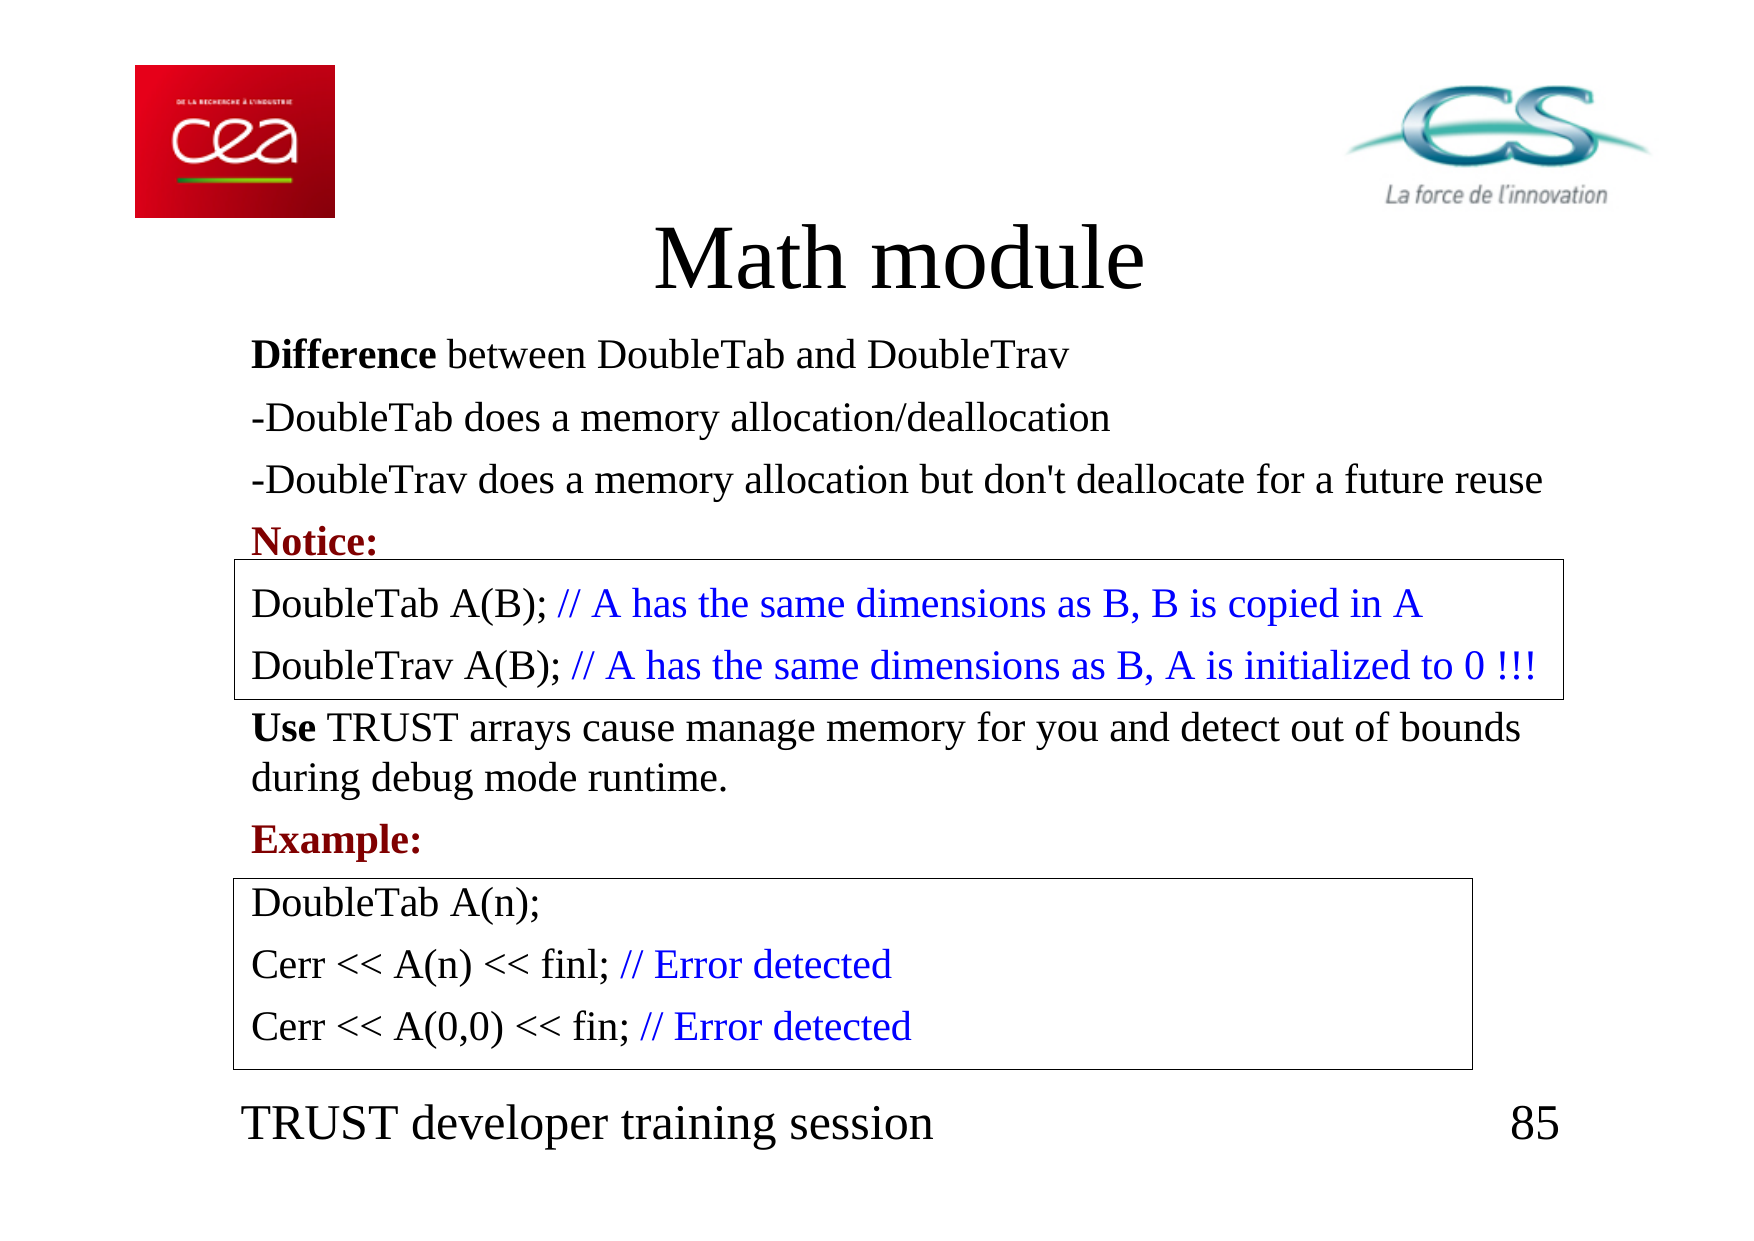

# Math module
Difference between DoubleTab and DoubleTrav
-DoubleTab does a memory allocation/deallocation
-DoubleTrav does a memory allocation but don't deallocate for a future reuse
Notice:
DoubleTab A(B); // A has the same dimensions as B, B is copied in A
DoubleTrav A(B); // A has the same dimensions as B, A is initialized to 0 !!!
Use TRUST arrays cause manage memory for you and detect out of bounds during debug mode runtime.
Example:
DoubleTab A(n);
Cerr << A(n) << finl; // Error detected
Cerr << A(0,0) << fin; // Error detected
TRUST developer training session
85